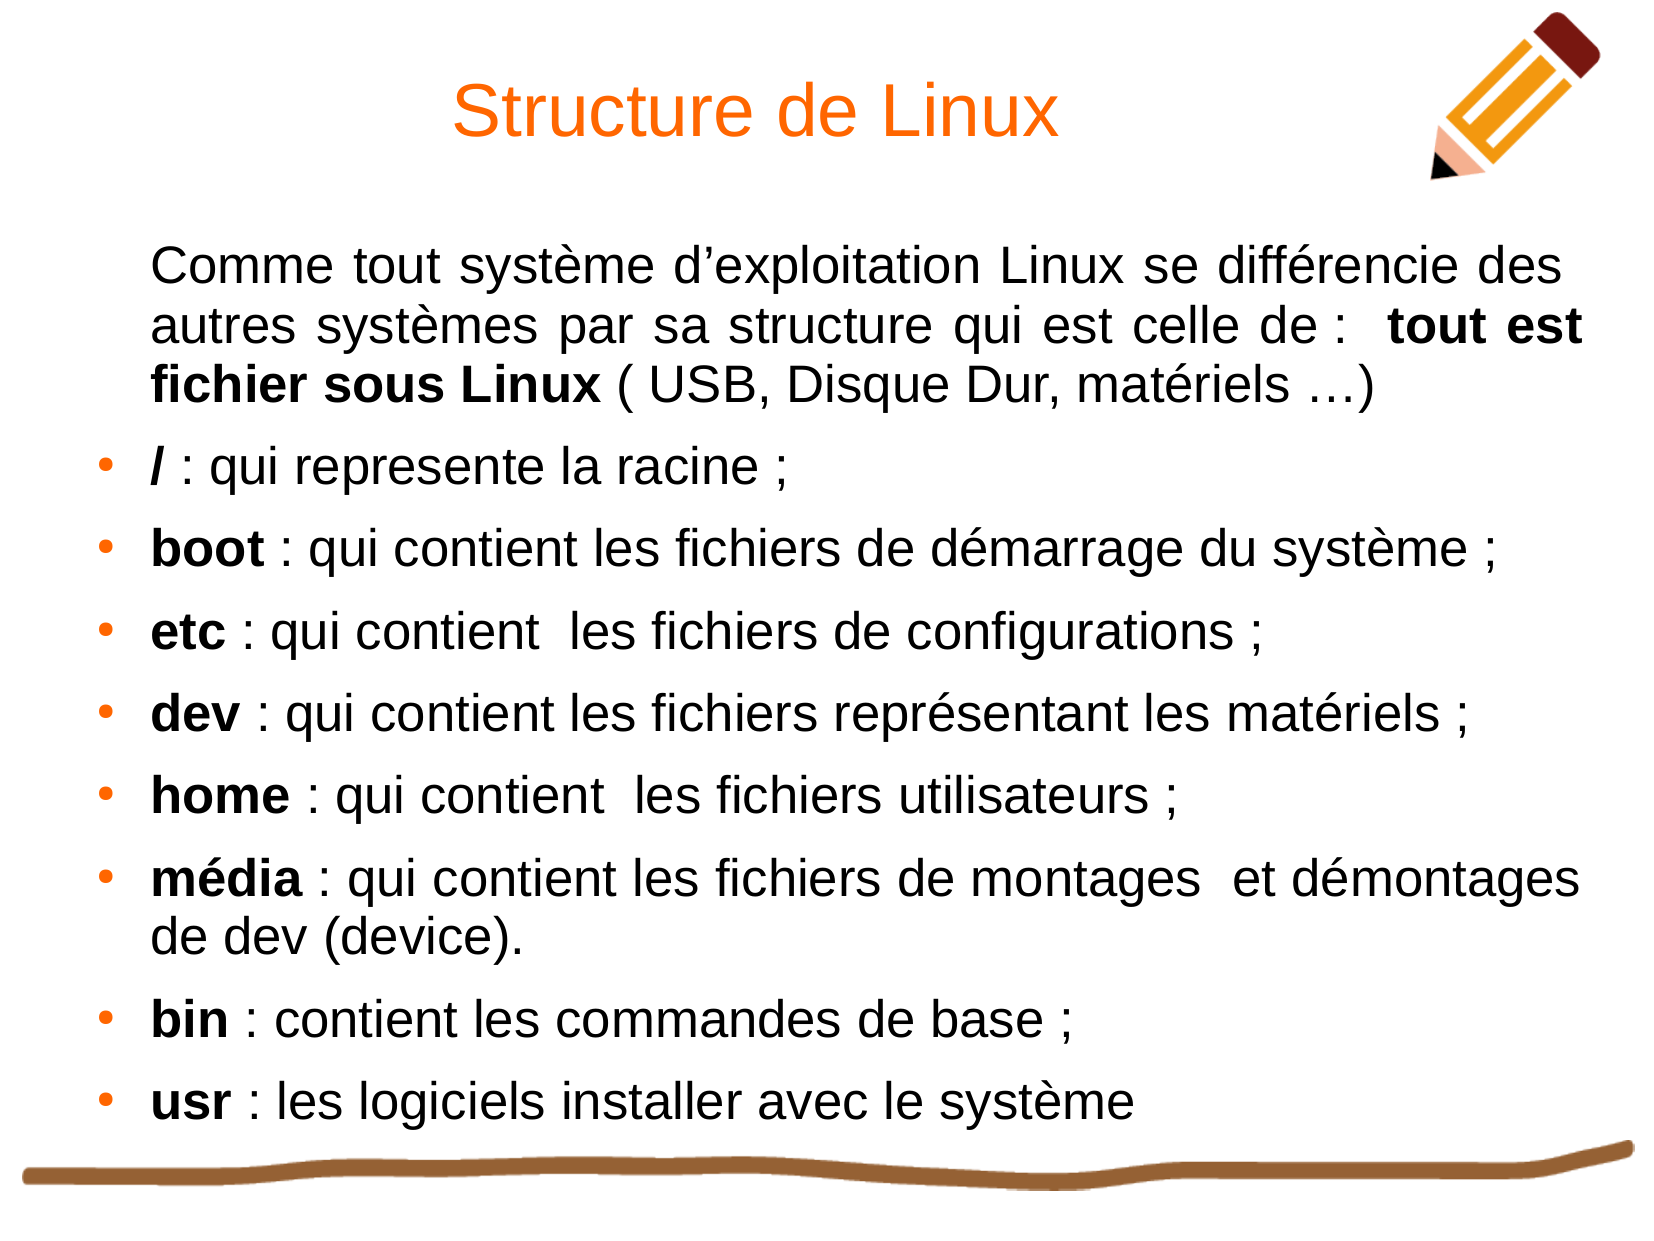

# Structure de Linux
Comme tout système d’exploitation Linux se différencie des autres systèmes par sa structure qui est celle de : tout est fichier sous Linux ( USB, Disque Dur, matériels …)
/ : qui represente la racine ;
boot : qui contient les fichiers de démarrage du système ;
etc : qui contient les fichiers de configurations ;
dev : qui contient les fichiers représentant les matériels ;
home : qui contient les fichiers utilisateurs ;
média : qui contient les fichiers de montages et démontages de dev (device).
bin : contient les commandes de base ;
usr : les logiciels installer avec le système